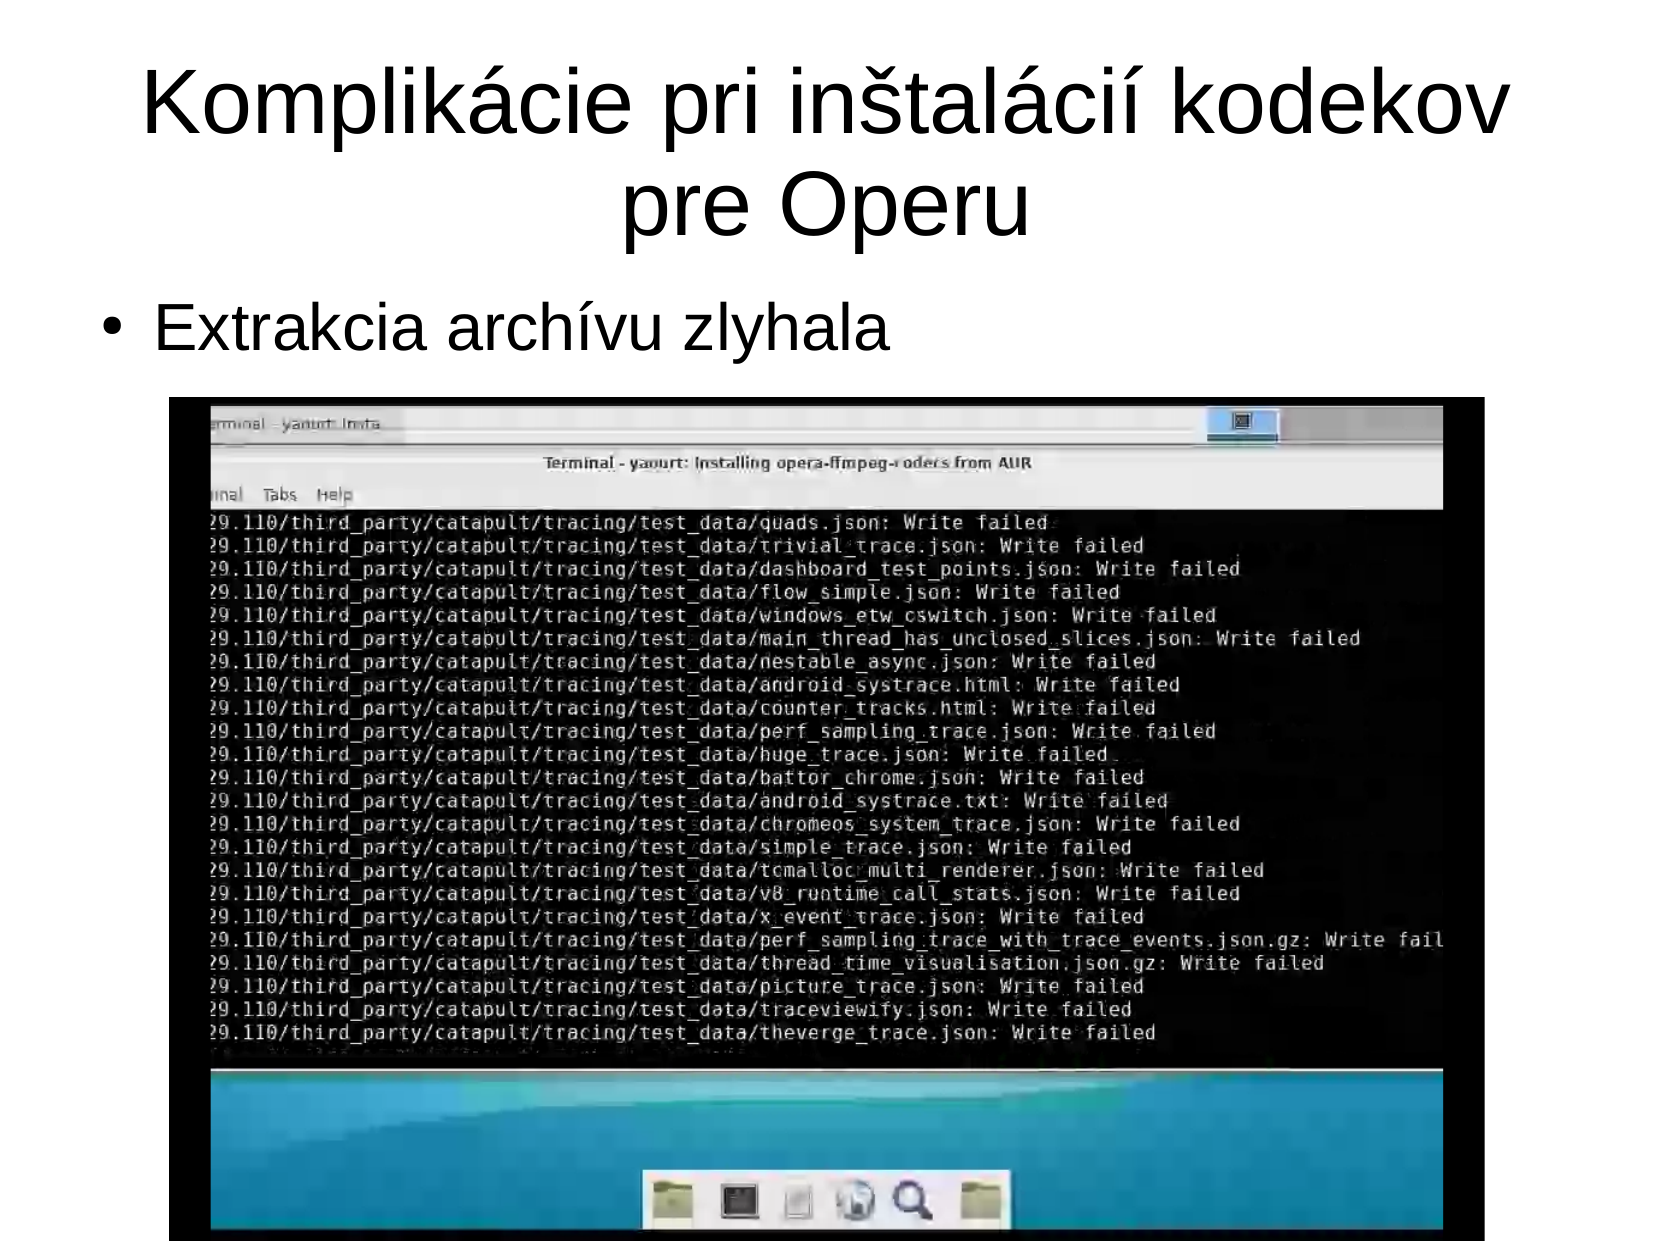

# Komplikácie pri inštalácií kodekov pre Operu
Extrakcia archívu zlyhala